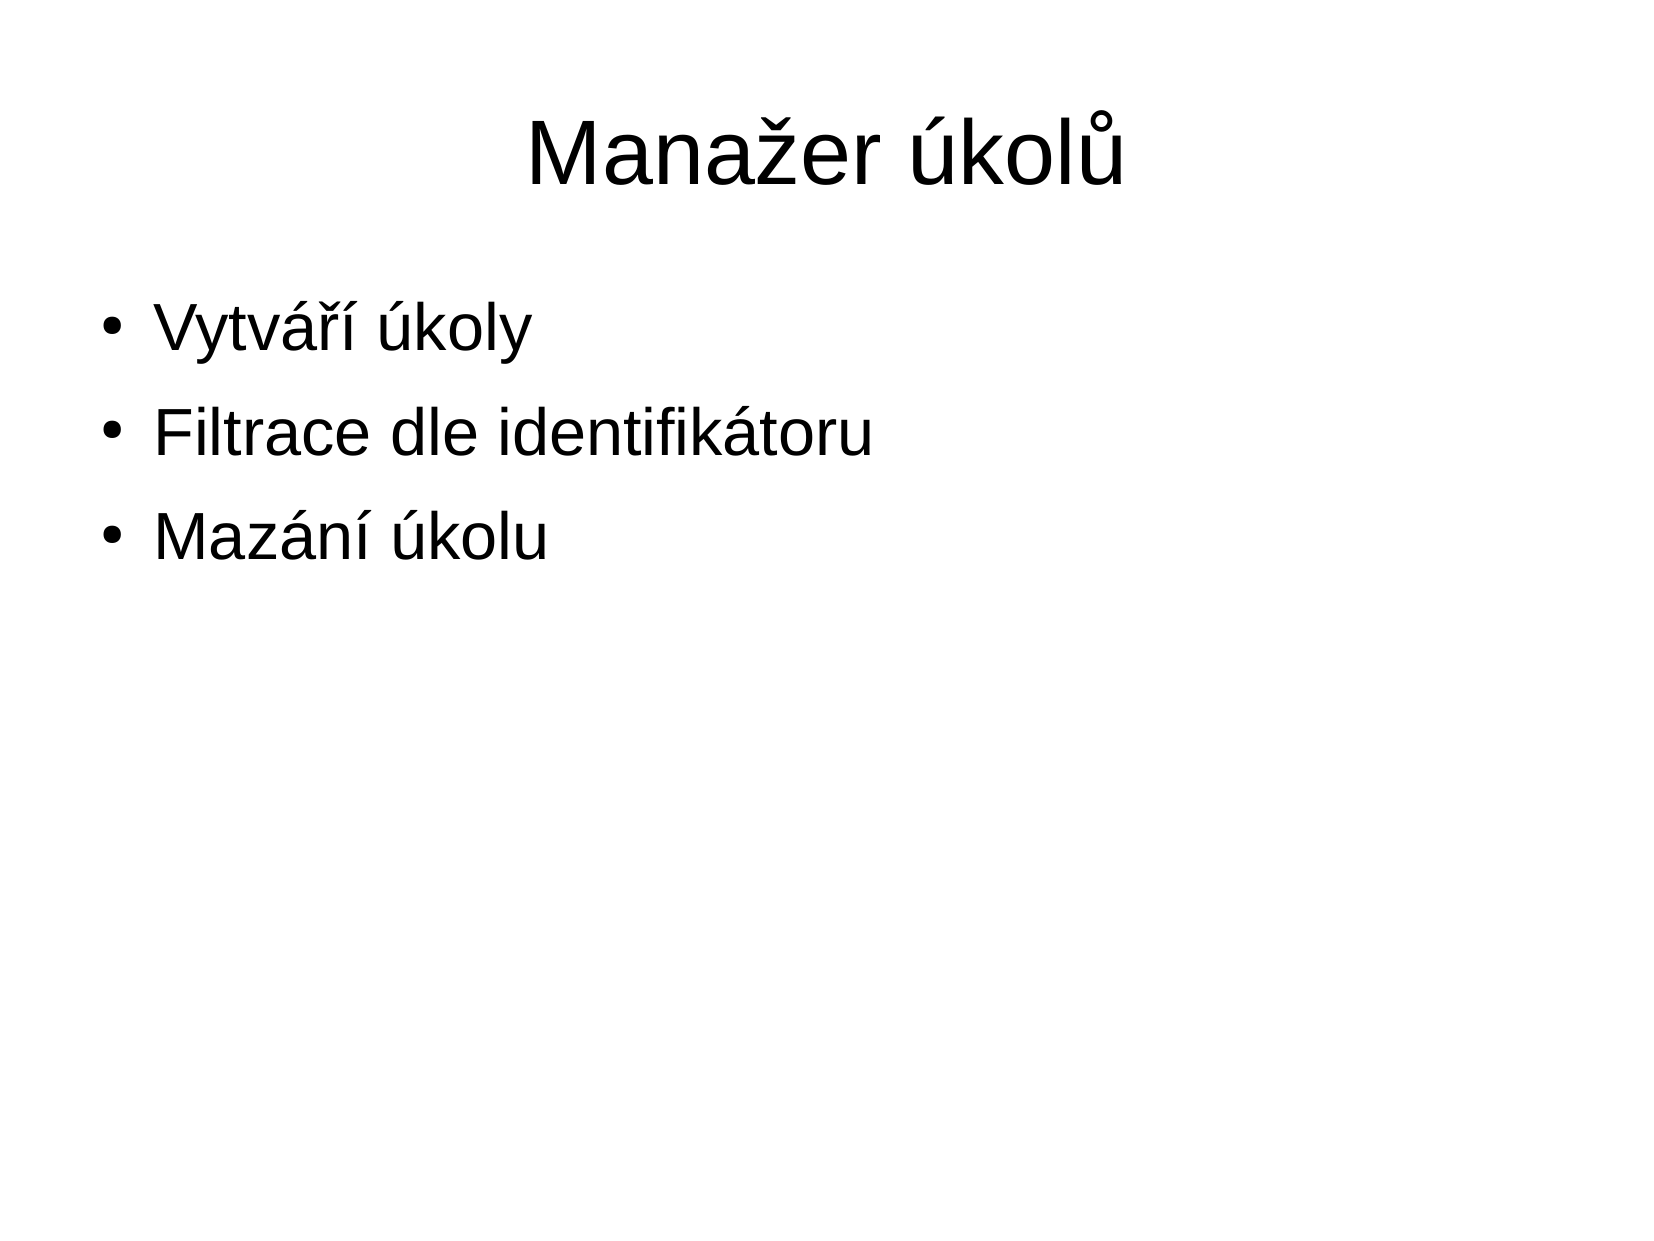

# Manažer úkolů
Vytváří úkoly
Filtrace dle identifikátoru
Mazání úkolu